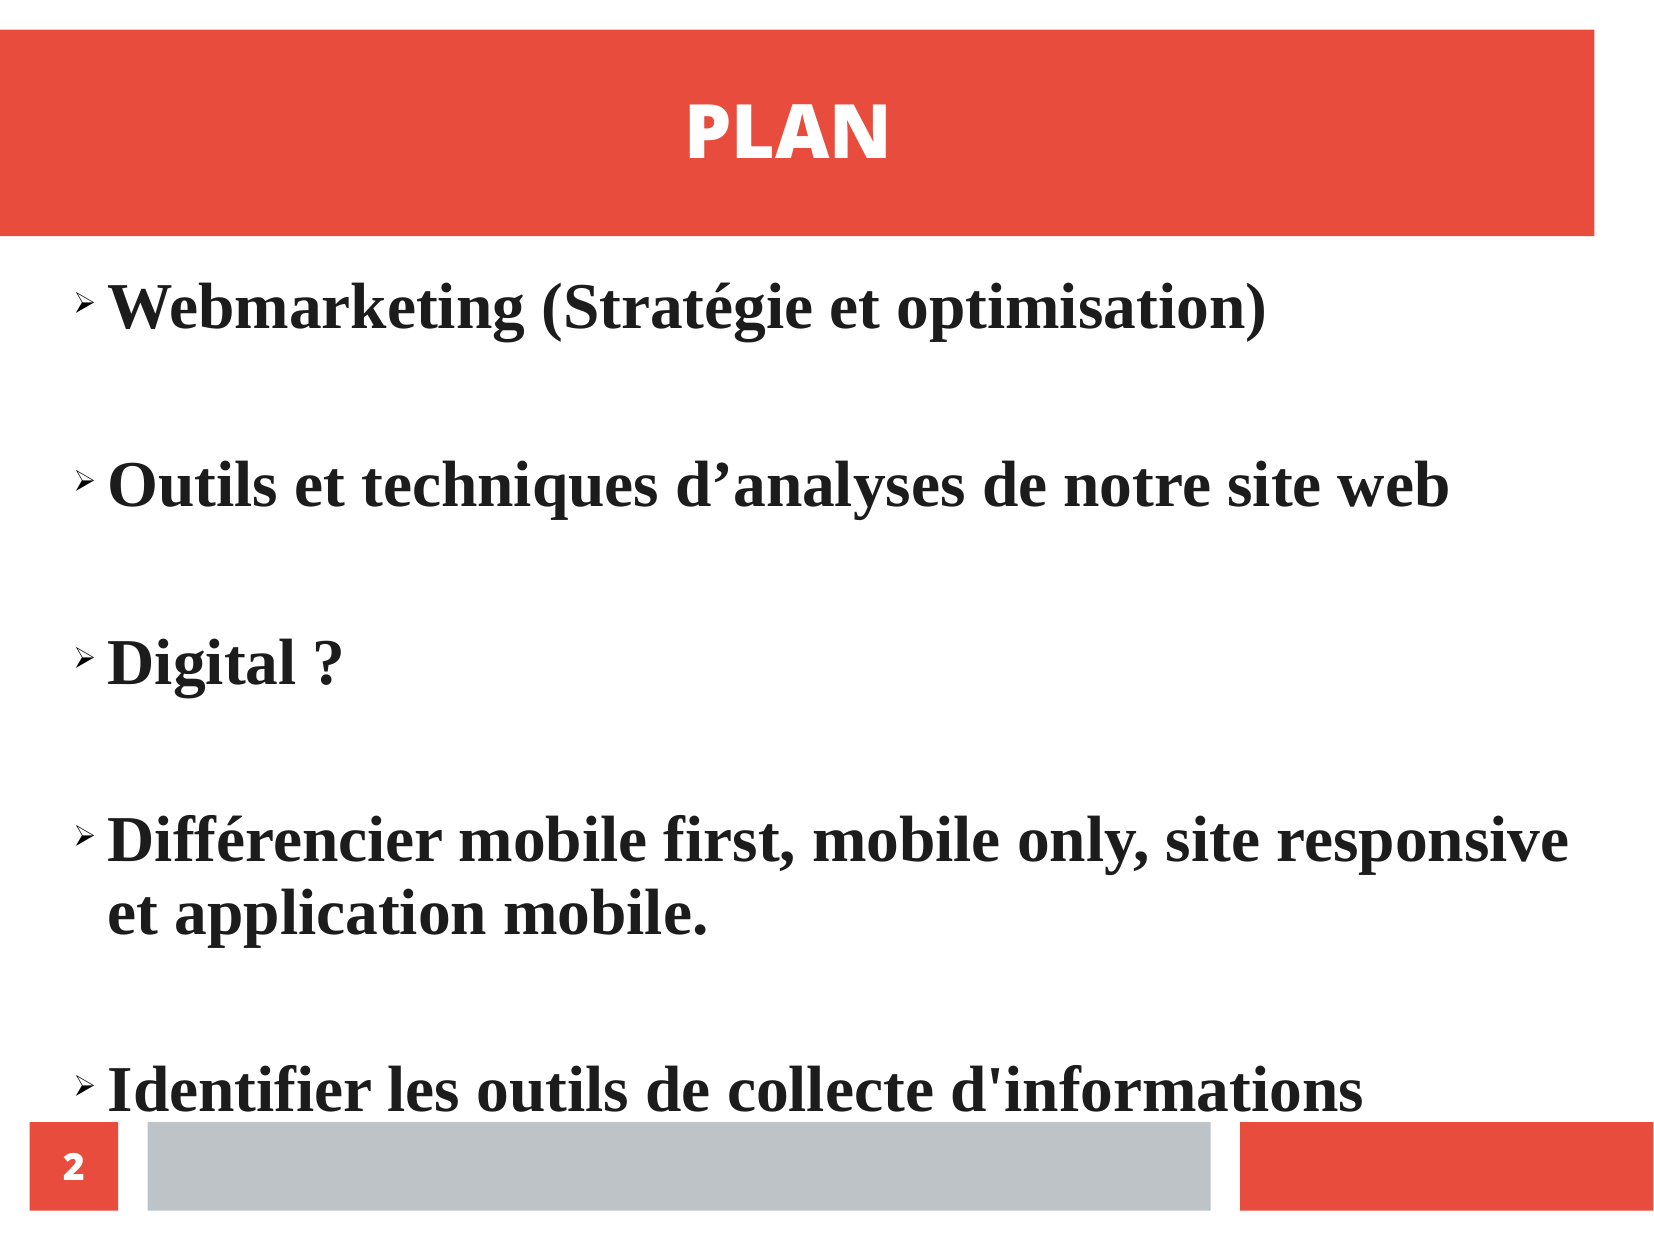

# PLAN
Webmarketing (Stratégie et optimisation)
Outils et techniques d’analyses de notre site web
Digital ?
Différencier mobile first, mobile only, site responsive et application mobile.
Identifier les outils de collecte d'informations
2